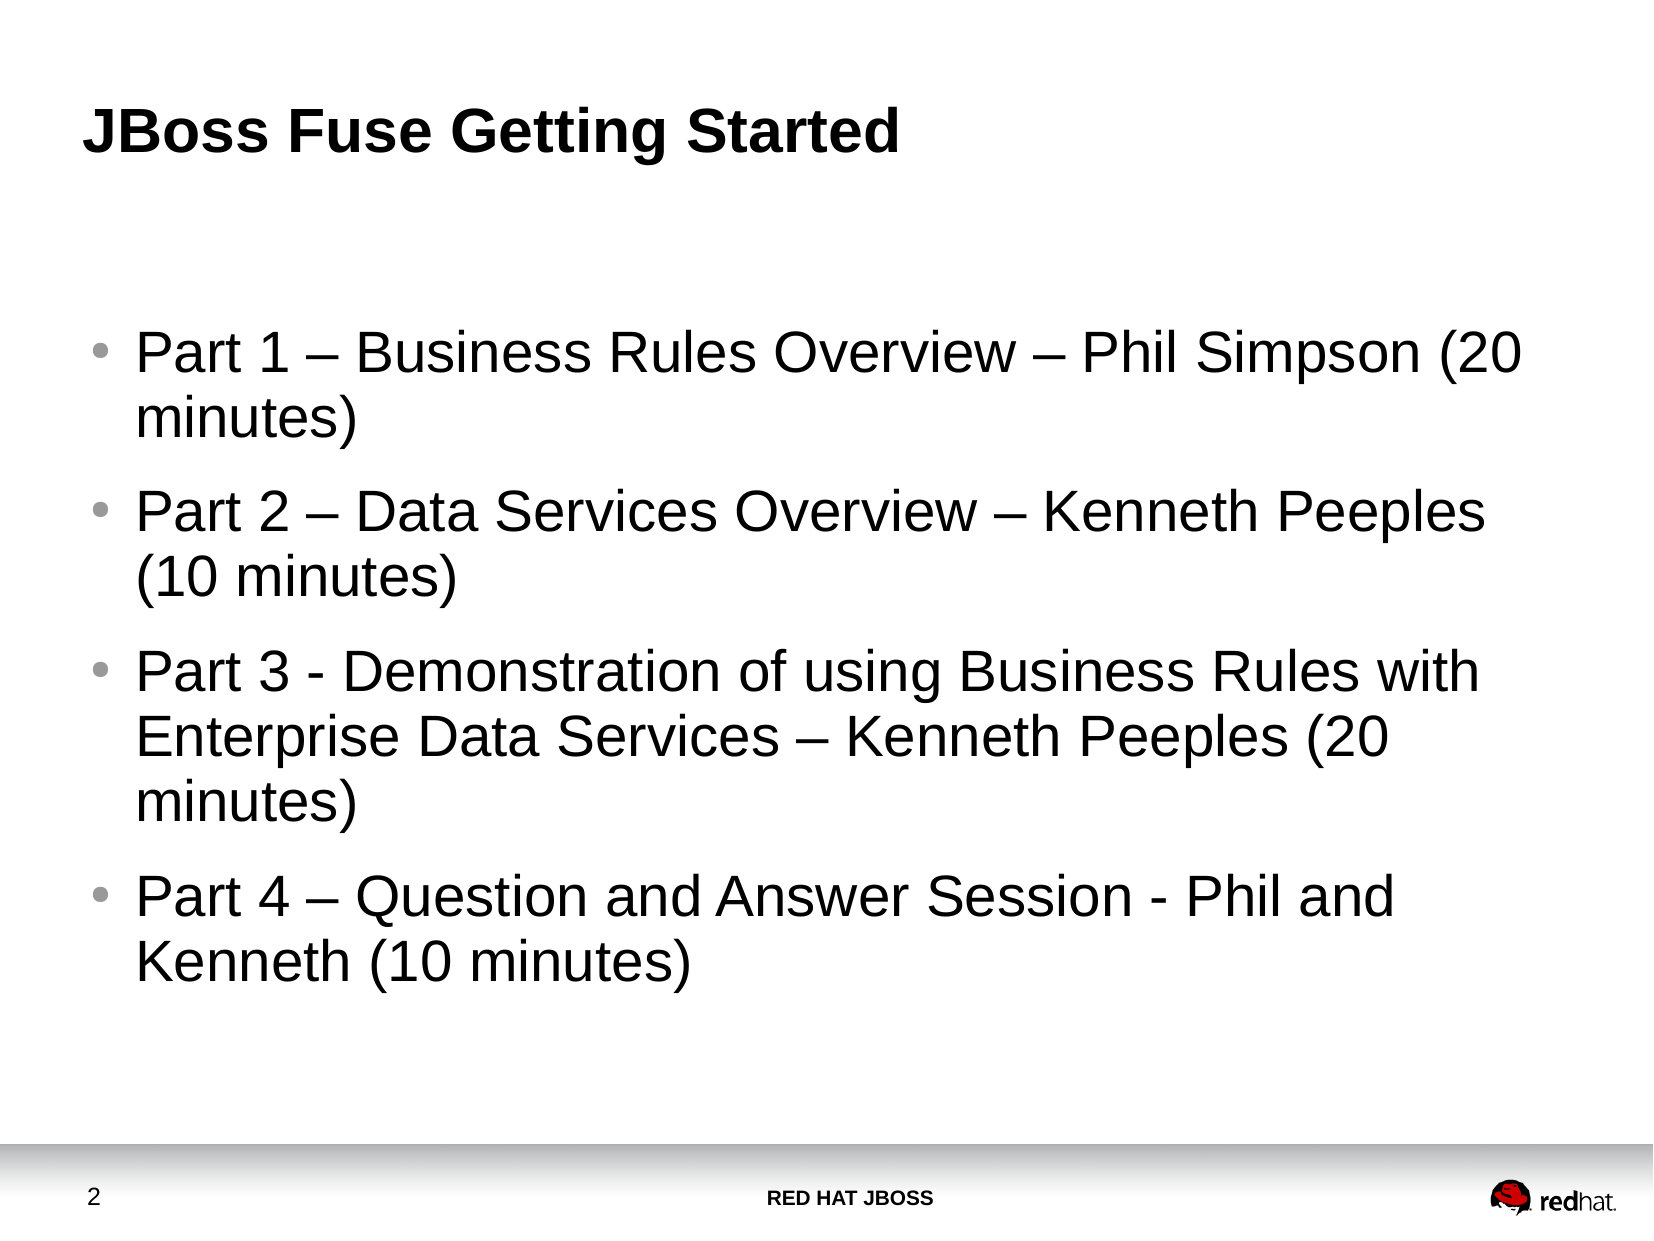

# JBoss Fuse Getting Started
Part 1 – Business Rules Overview – Phil Simpson (20 minutes)
Part 2 – Data Services Overview – Kenneth Peeples (10 minutes)
Part 3 - Demonstration of using Business Rules with Enterprise Data Services – Kenneth Peeples (20 minutes)
Part 4 – Question and Answer Session - Phil and Kenneth (10 minutes)